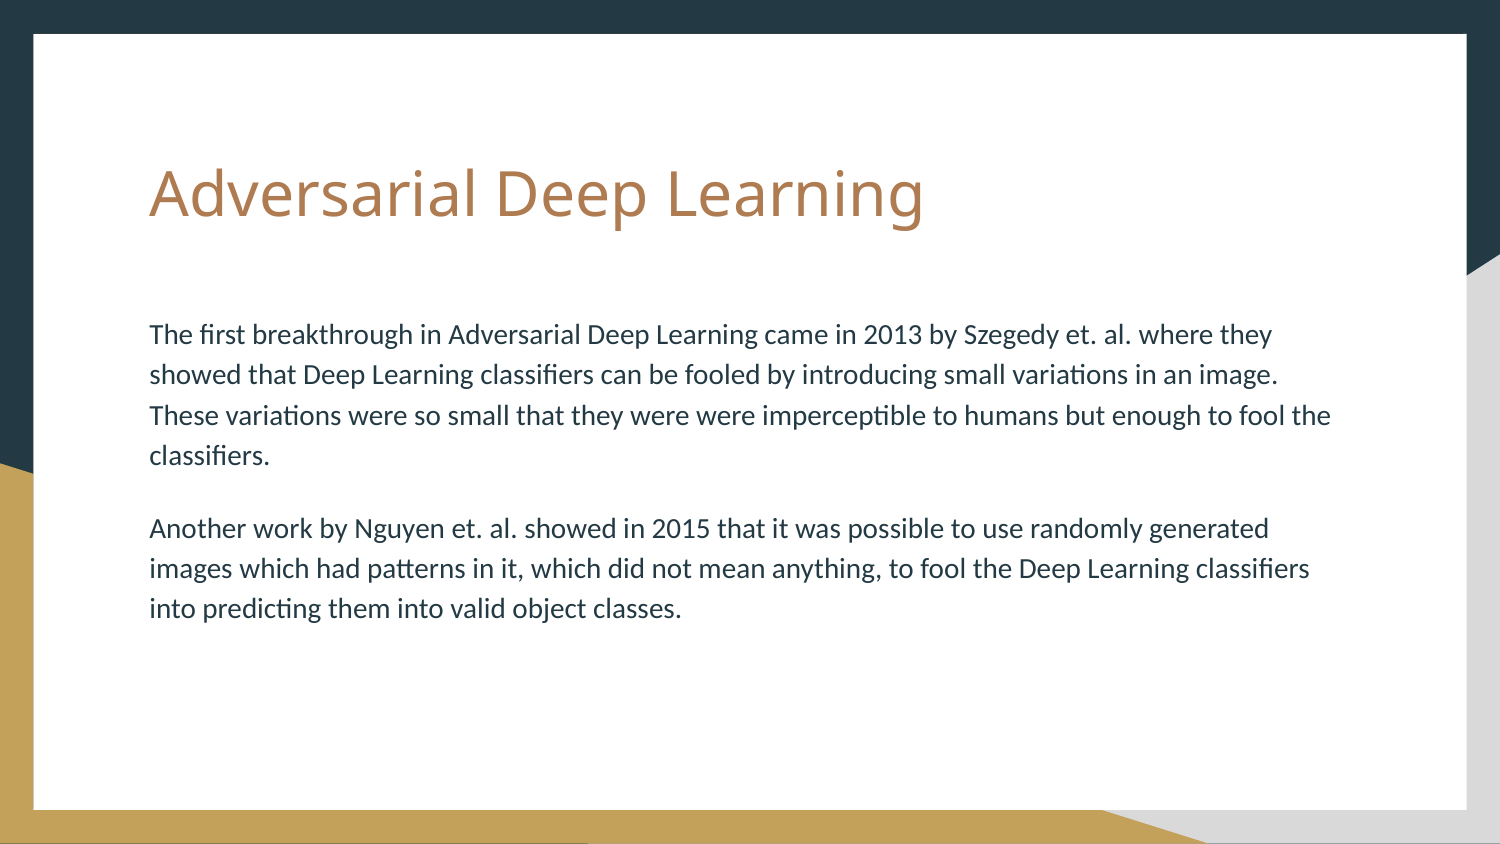

# Adversarial Deep Learning
The first breakthrough in Adversarial Deep Learning came in 2013 by Szegedy et. al. where they showed that Deep Learning classifiers can be fooled by introducing small variations in an image. These variations were so small that they were were imperceptible to humans but enough to fool the classifiers.
Another work by Nguyen et. al. showed in 2015 that it was possible to use randomly generated images which had patterns in it, which did not mean anything, to fool the Deep Learning classifiers into predicting them into valid object classes.